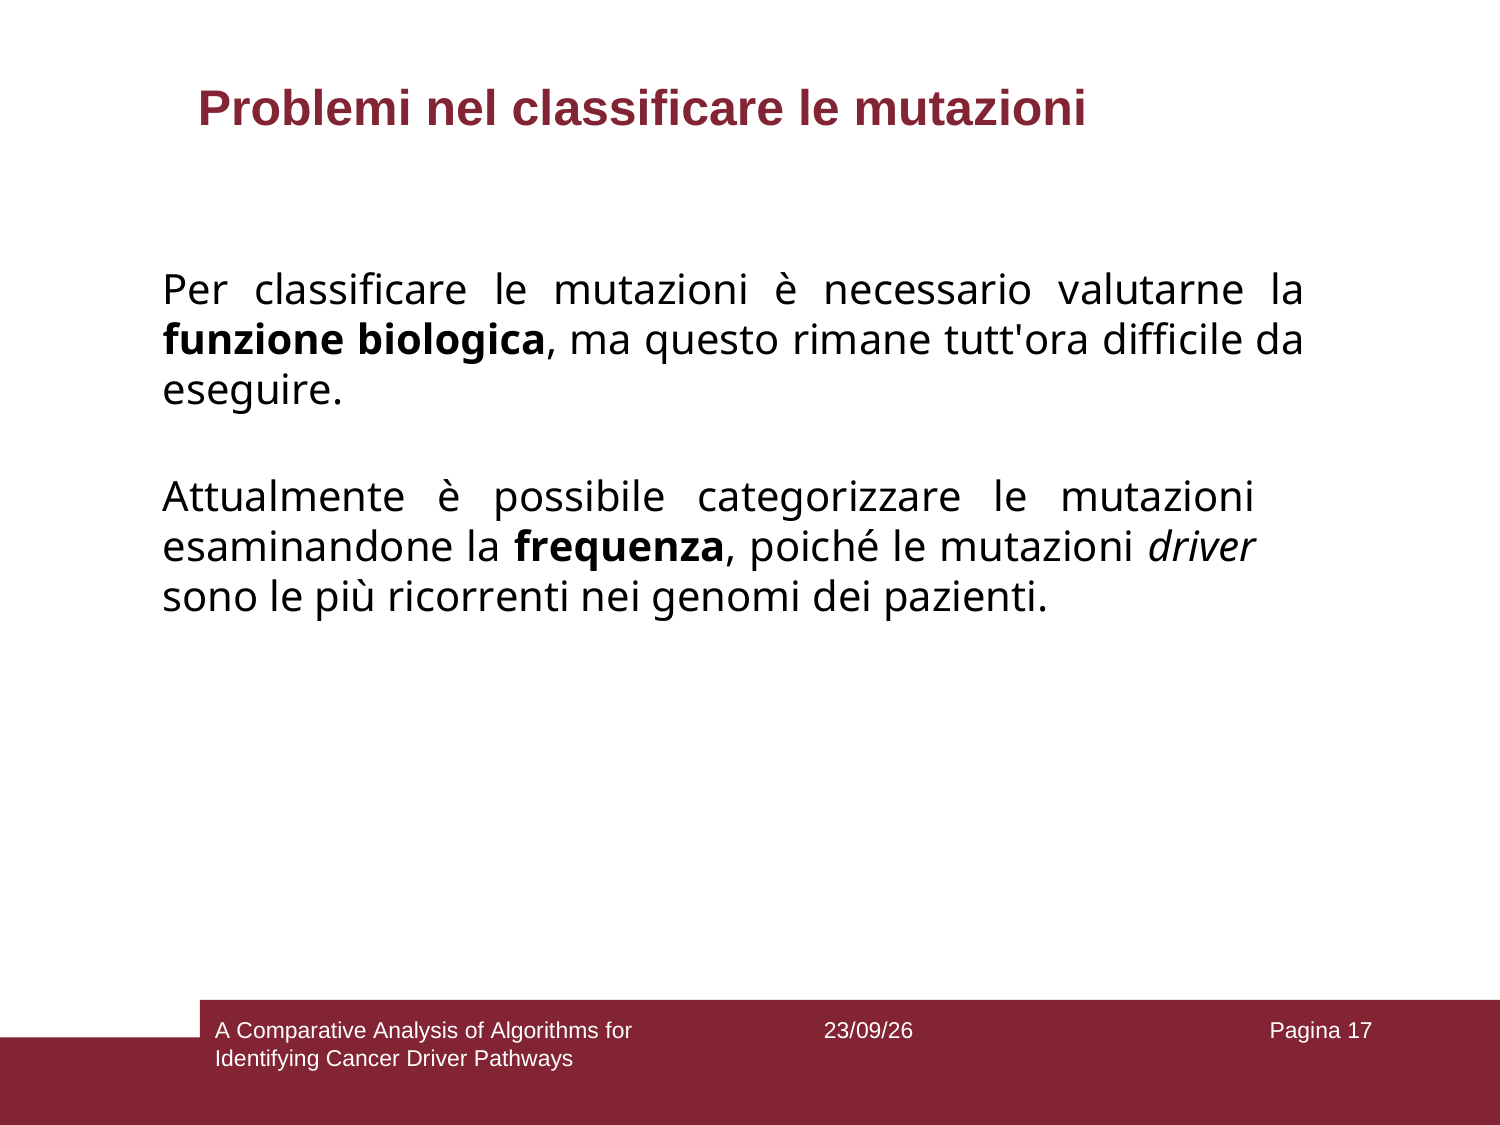

# Problemi nel classificare le mutazioni
Per classificare le mutazioni è necessario valutarne la funzione biologica, ma questo rimane tutt'ora difficile da eseguire.
Attualmente è possibile categorizzare le mutazioni esaminandone la frequenza, poiché le mutazioni driver sono le più ricorrenti nei genomi dei pazienti.
A Comparative Analysis of Algorithms for Identifying Cancer Driver Pathways
Pagina